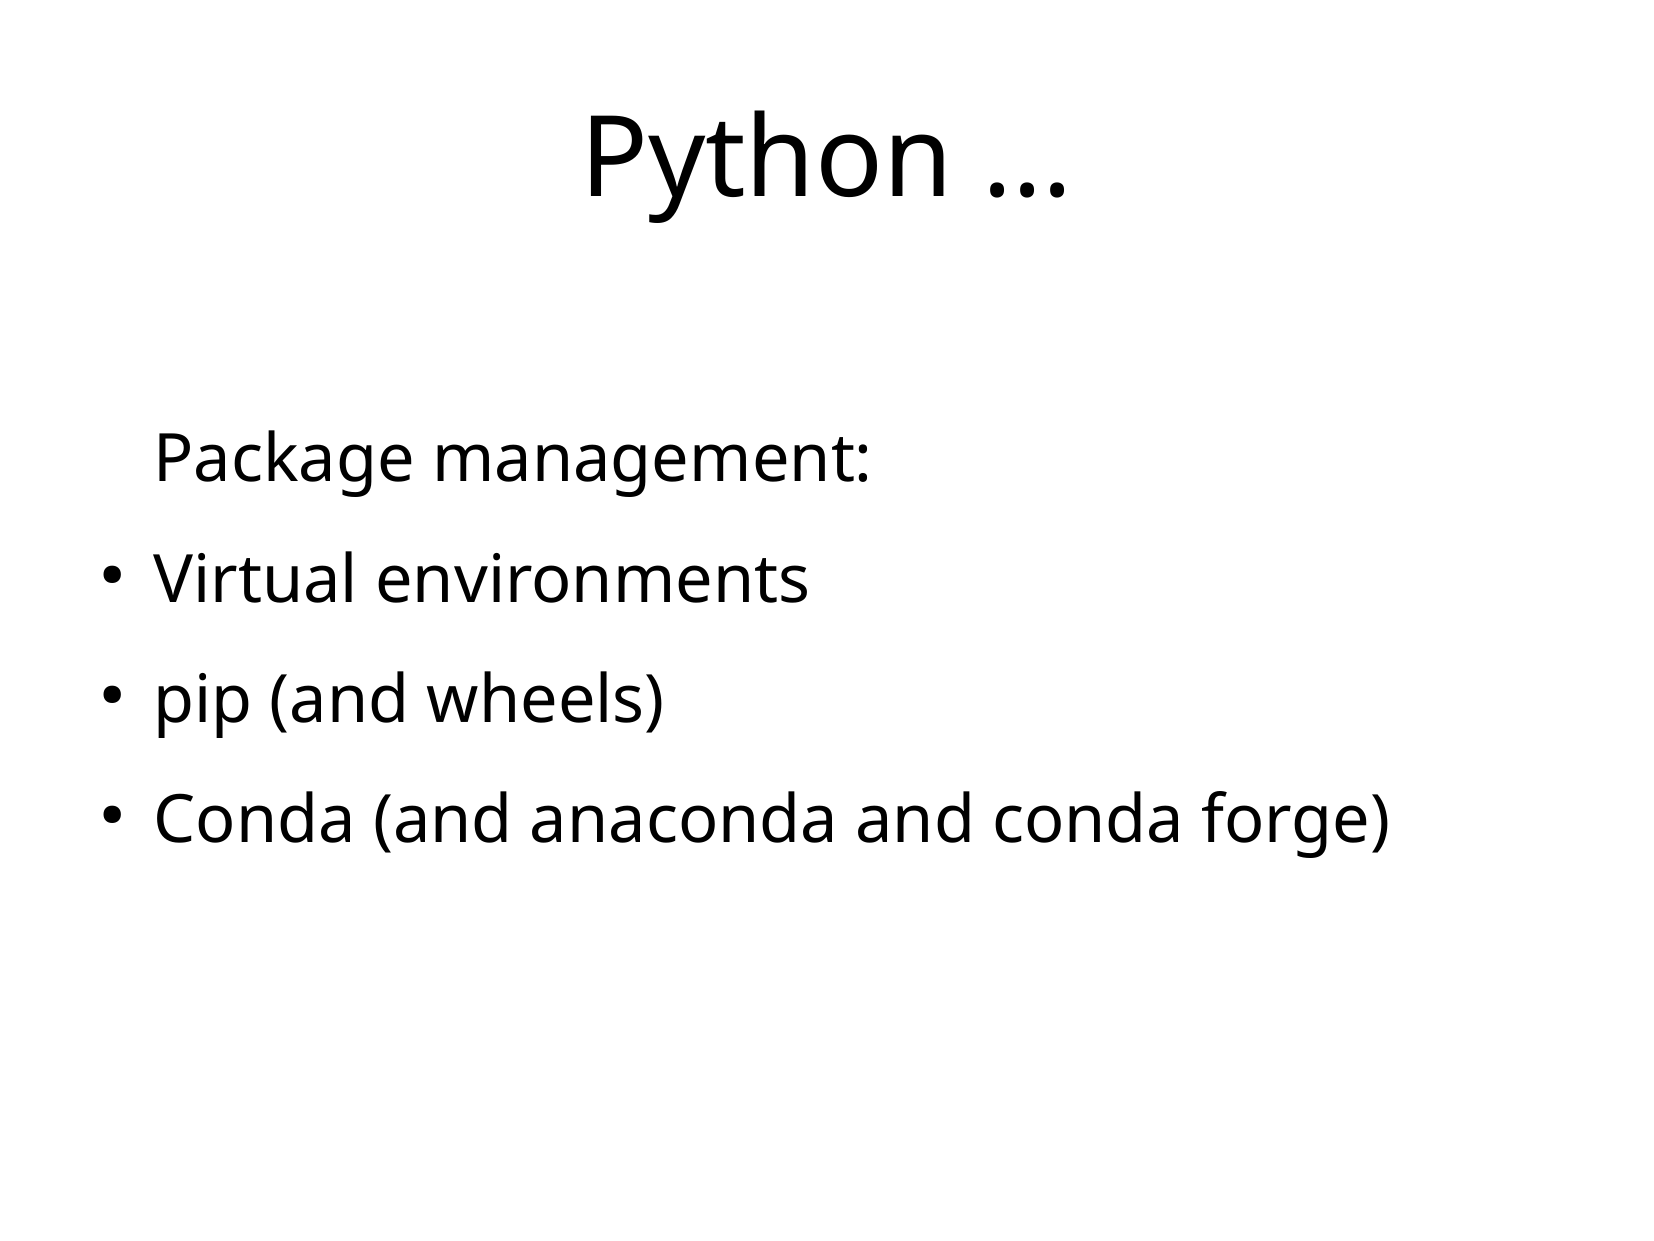

# Python ...
Package management:
Virtual environments
pip (and wheels)
Conda (and anaconda and conda forge)